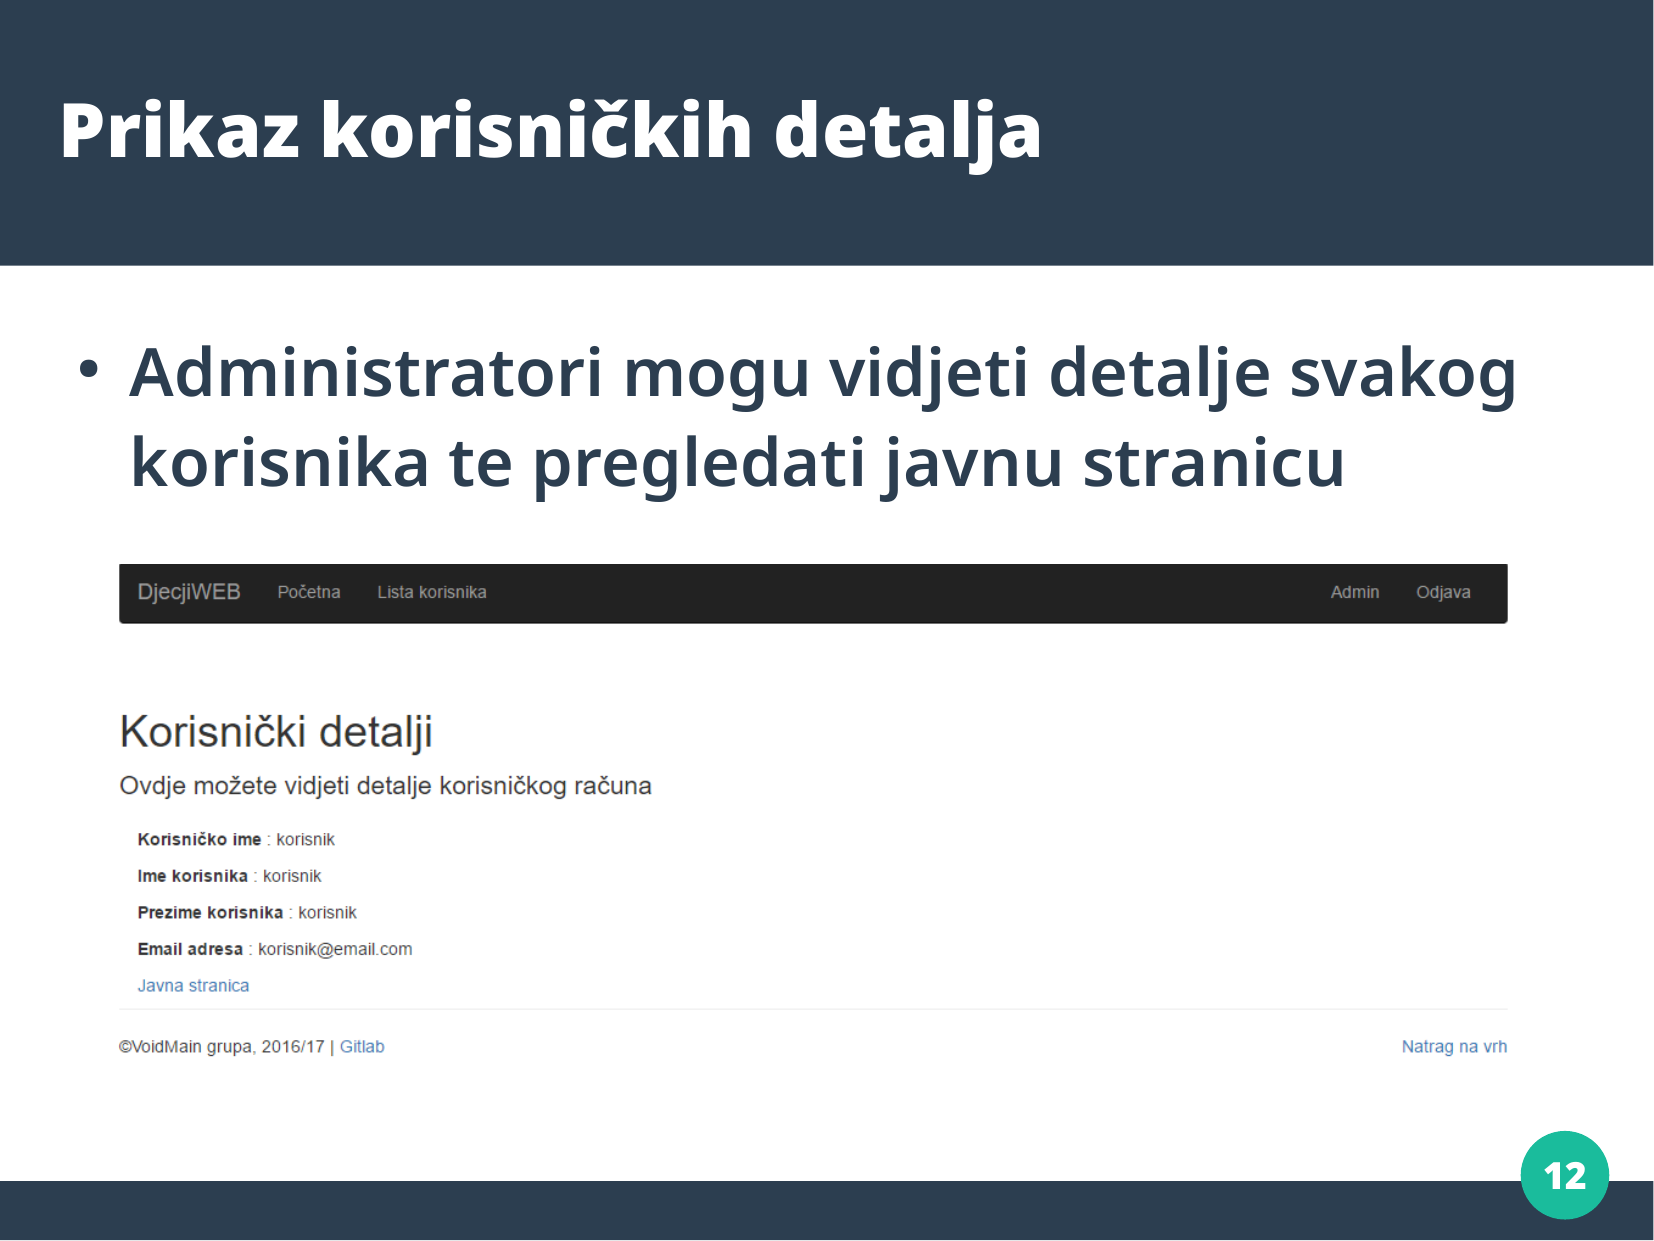

# Prikaz korisničkih detalja
Administratori mogu vidjeti detalje svakog korisnika te pregledati javnu stranicu
12